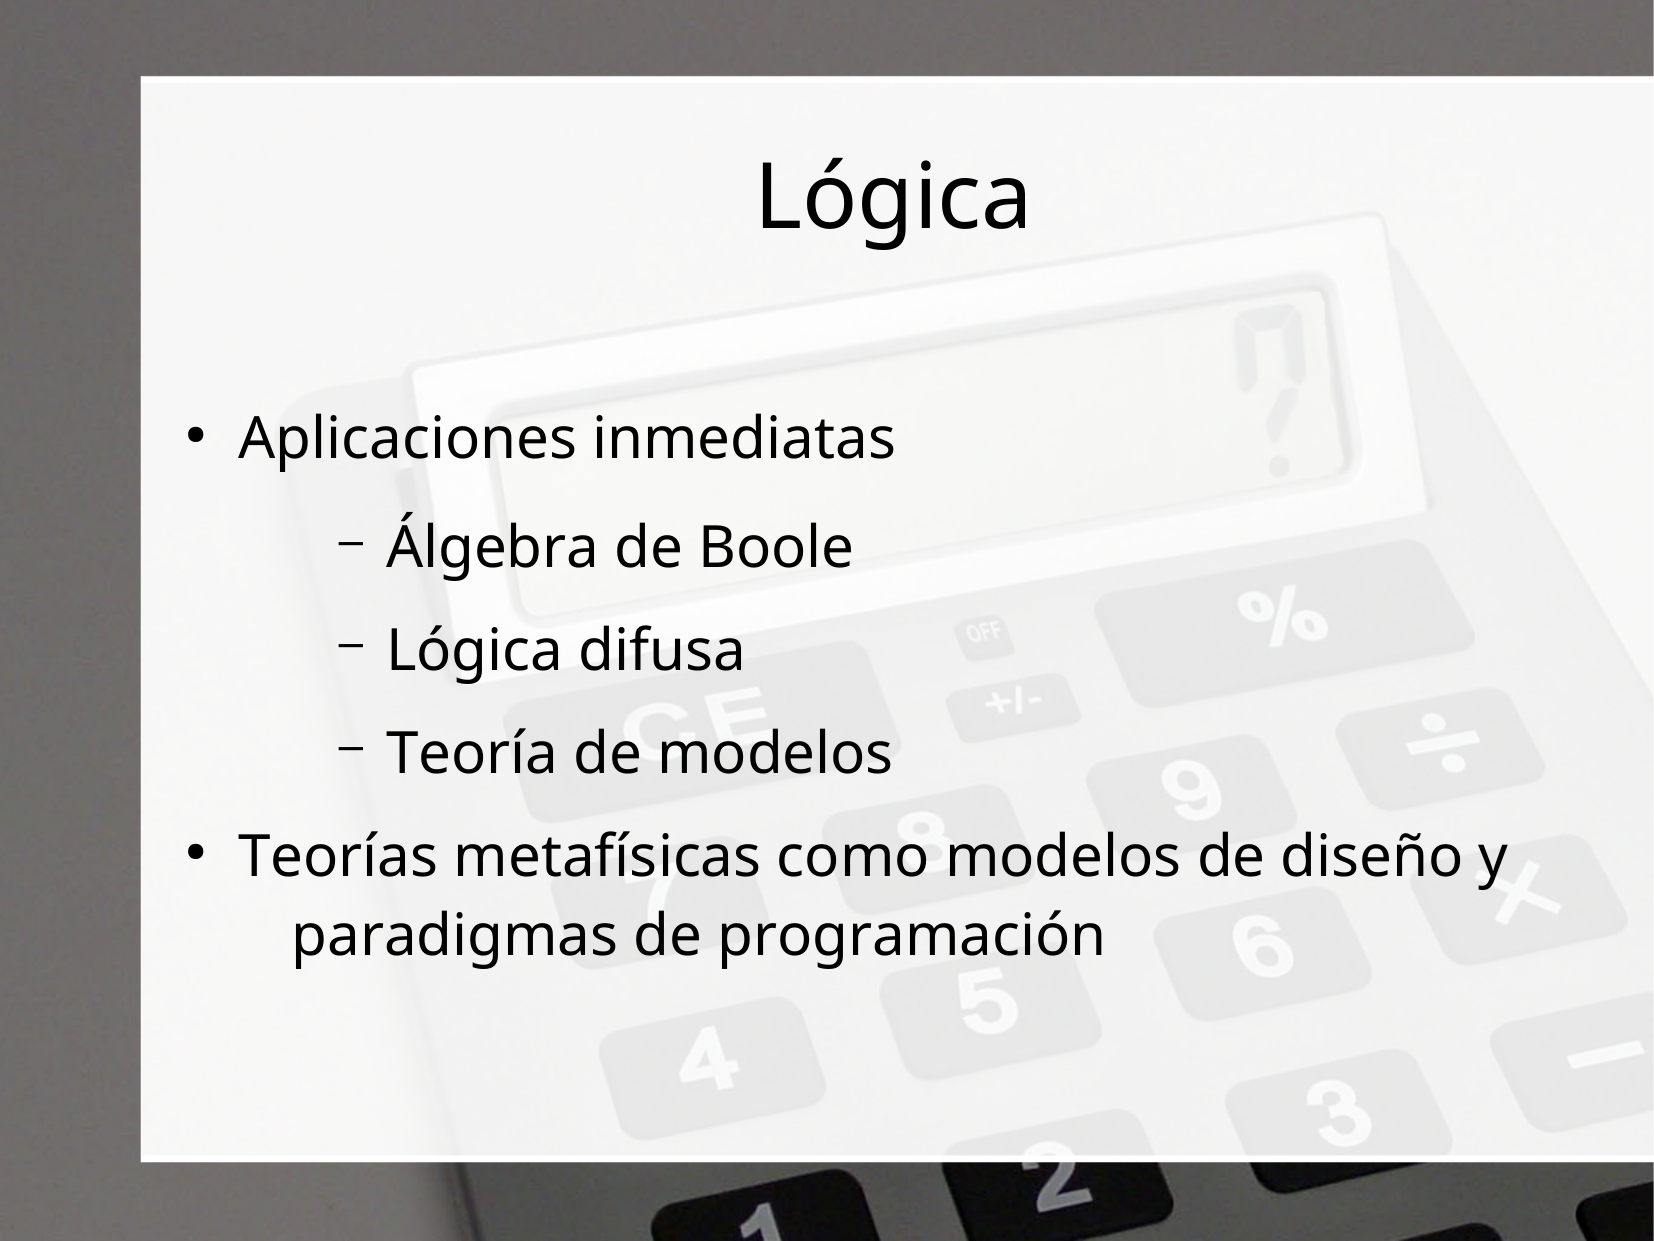

# Lógica
Aplicaciones inmediatas
Álgebra de Boole
Lógica difusa
Teoría de modelos
Teorías metafísicas como modelos de diseño y paradigmas de programación